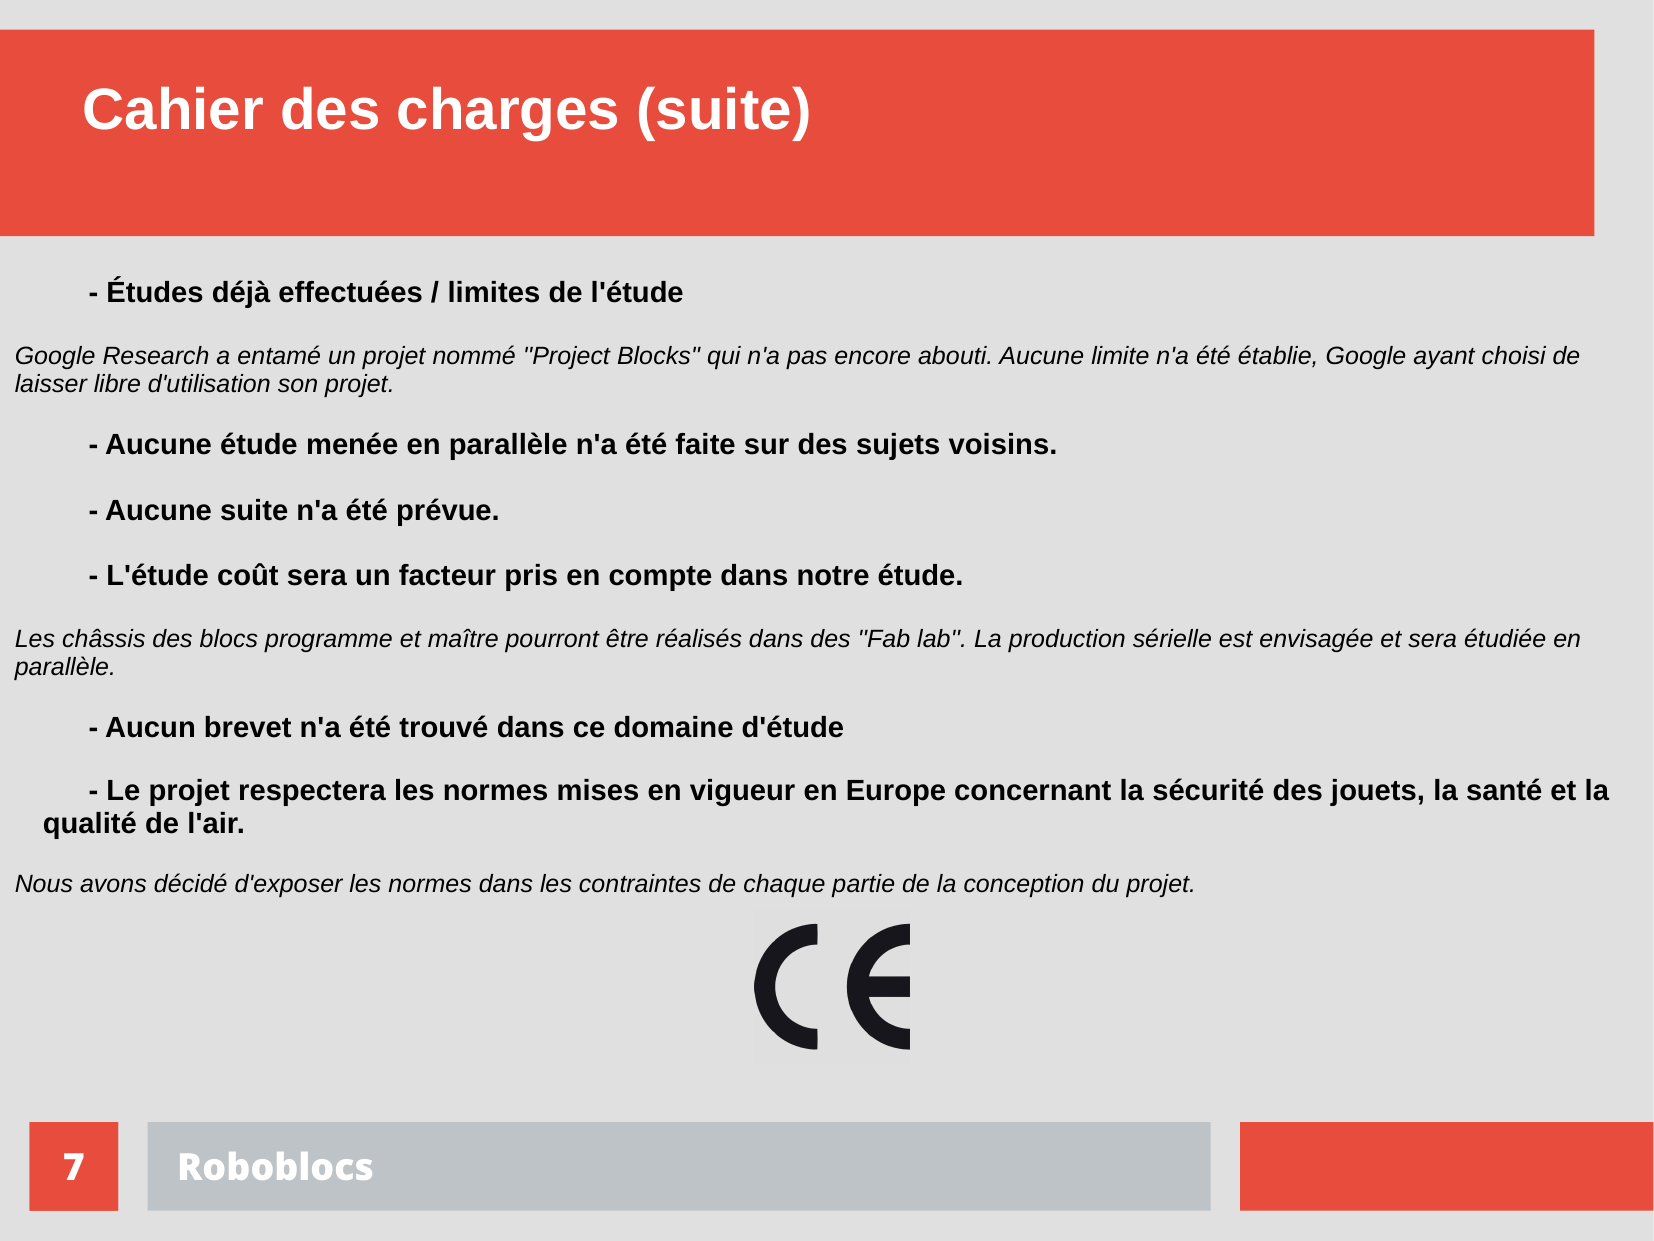

# Cahier des charges (suite)
		- Études déjà effectuées / limites de l'étude
Google Research a entamé un projet nommé ''Project Blocks'' qui n'a pas encore abouti. Aucune limite n'a été établie, Google ayant choisi de laisser libre d'utilisation son projet.
		- Aucune étude menée en parallèle n'a été faite sur des sujets voisins.
		- Aucune suite n'a été prévue.
		- L'étude coût sera un facteur pris en compte dans notre étude.
Les châssis des blocs programme et maître pourront être réalisés dans des ''Fab lab''. La production sérielle est envisagée et sera étudiée en parallèle.
		- Aucun brevet n'a été trouvé dans ce domaine d'étude
		- Le projet respectera les normes mises en vigueur en Europe concernant la sécurité des jouets, la santé et la 		 qualité de l'air.
Nous avons décidé d'exposer les normes dans les contraintes de chaque partie de la conception du projet.
7
Roboblocs